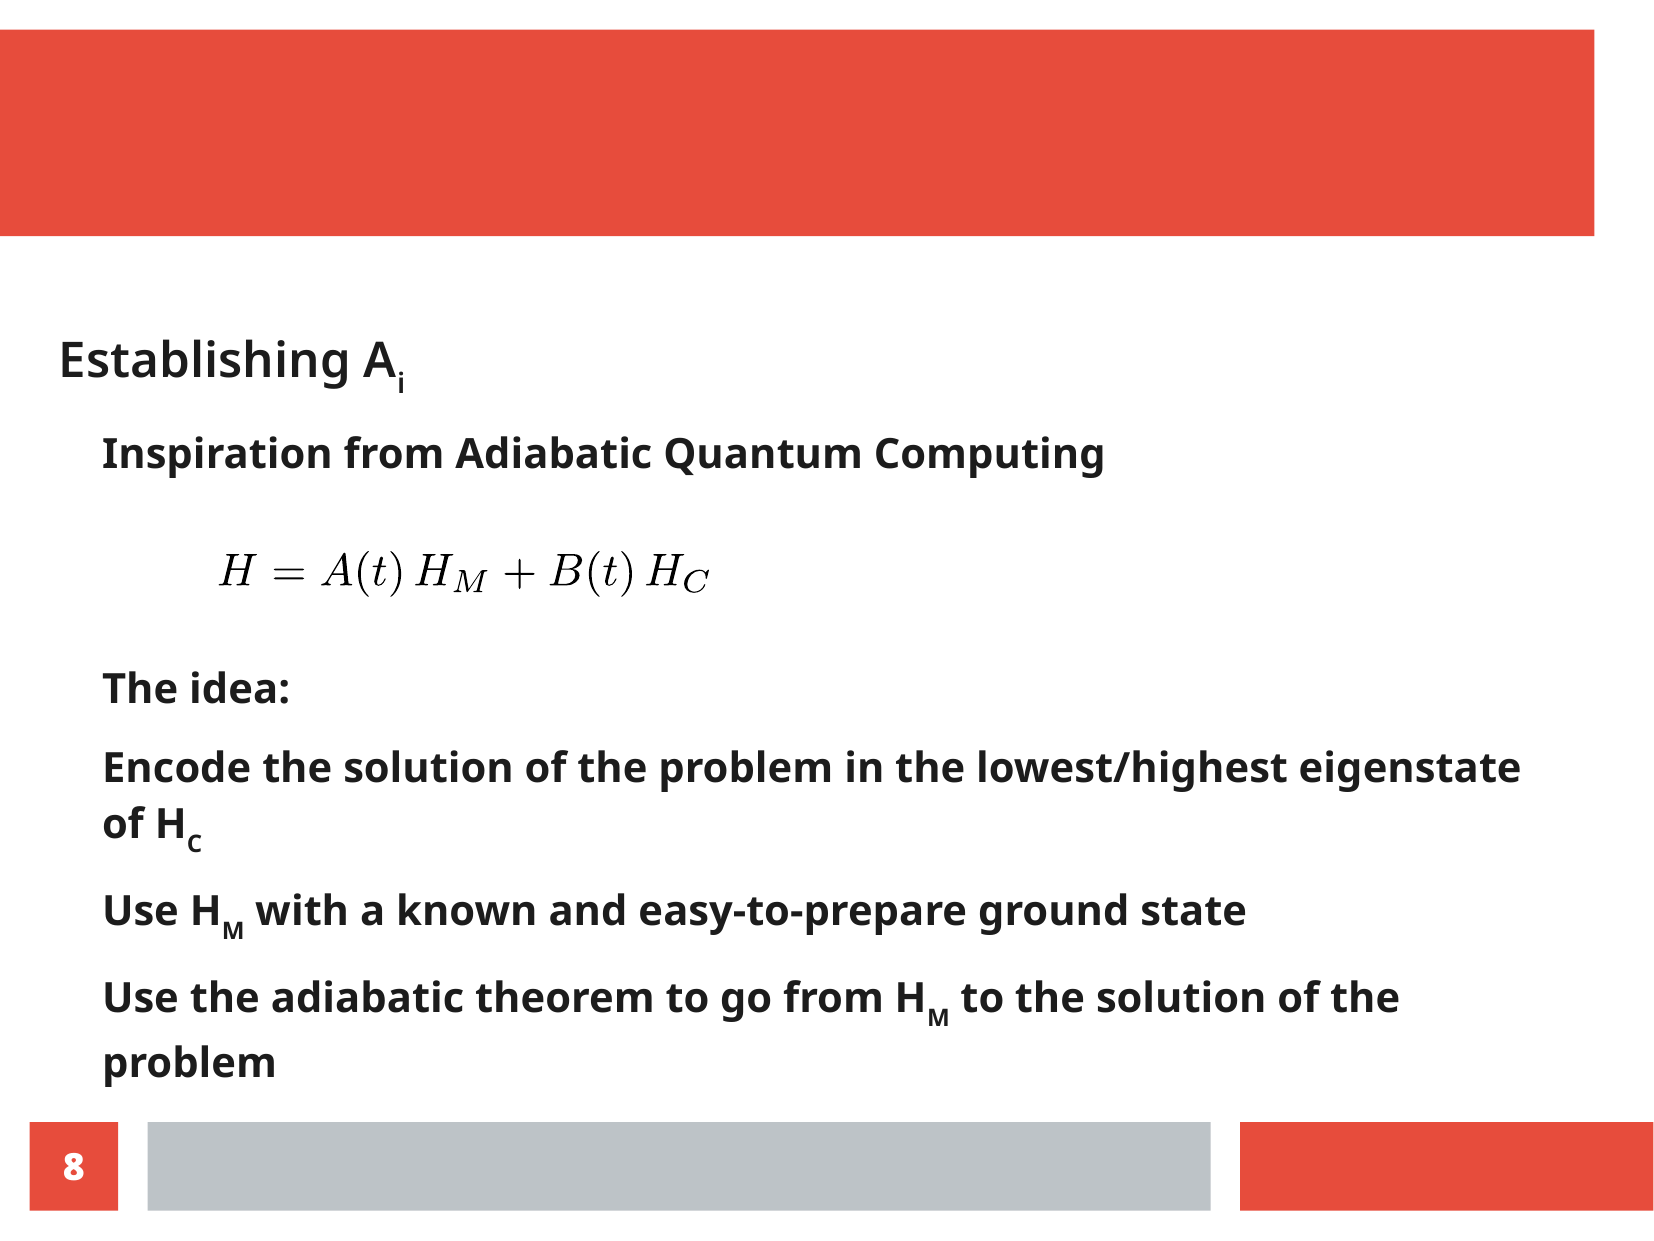

#
Establishing Ai
Inspiration from Adiabatic Quantum Computing
The idea:
Encode the solution of the problem in the lowest/highest eigenstate of HC
Use HM with a known and easy-to-prepare ground state
Use the adiabatic theorem to go from HM to the solution of the problem
8